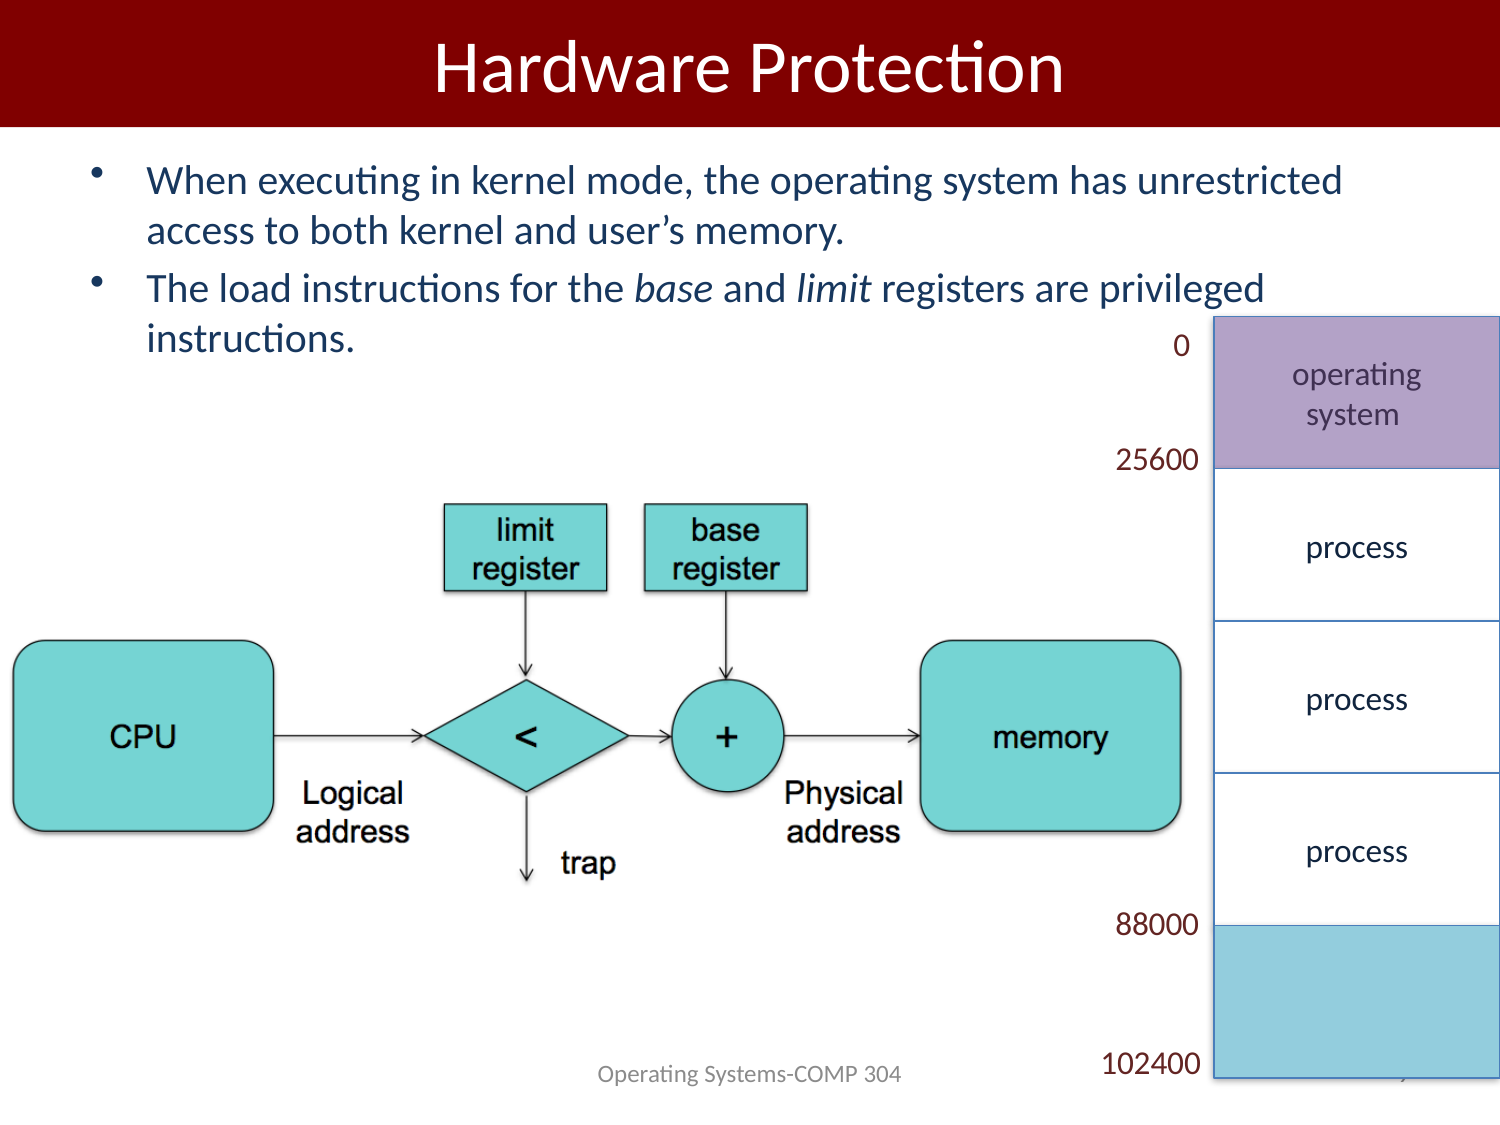

# Hardware Protection
When executing in kernel mode, the operating system has unrestricted access to both kernel and user’s memory.
The load instructions for the base and limit registers are privileged instructions.
0
operating
system
25600
process
process
process
88000
102400
Operating Systems-COMP 304
9